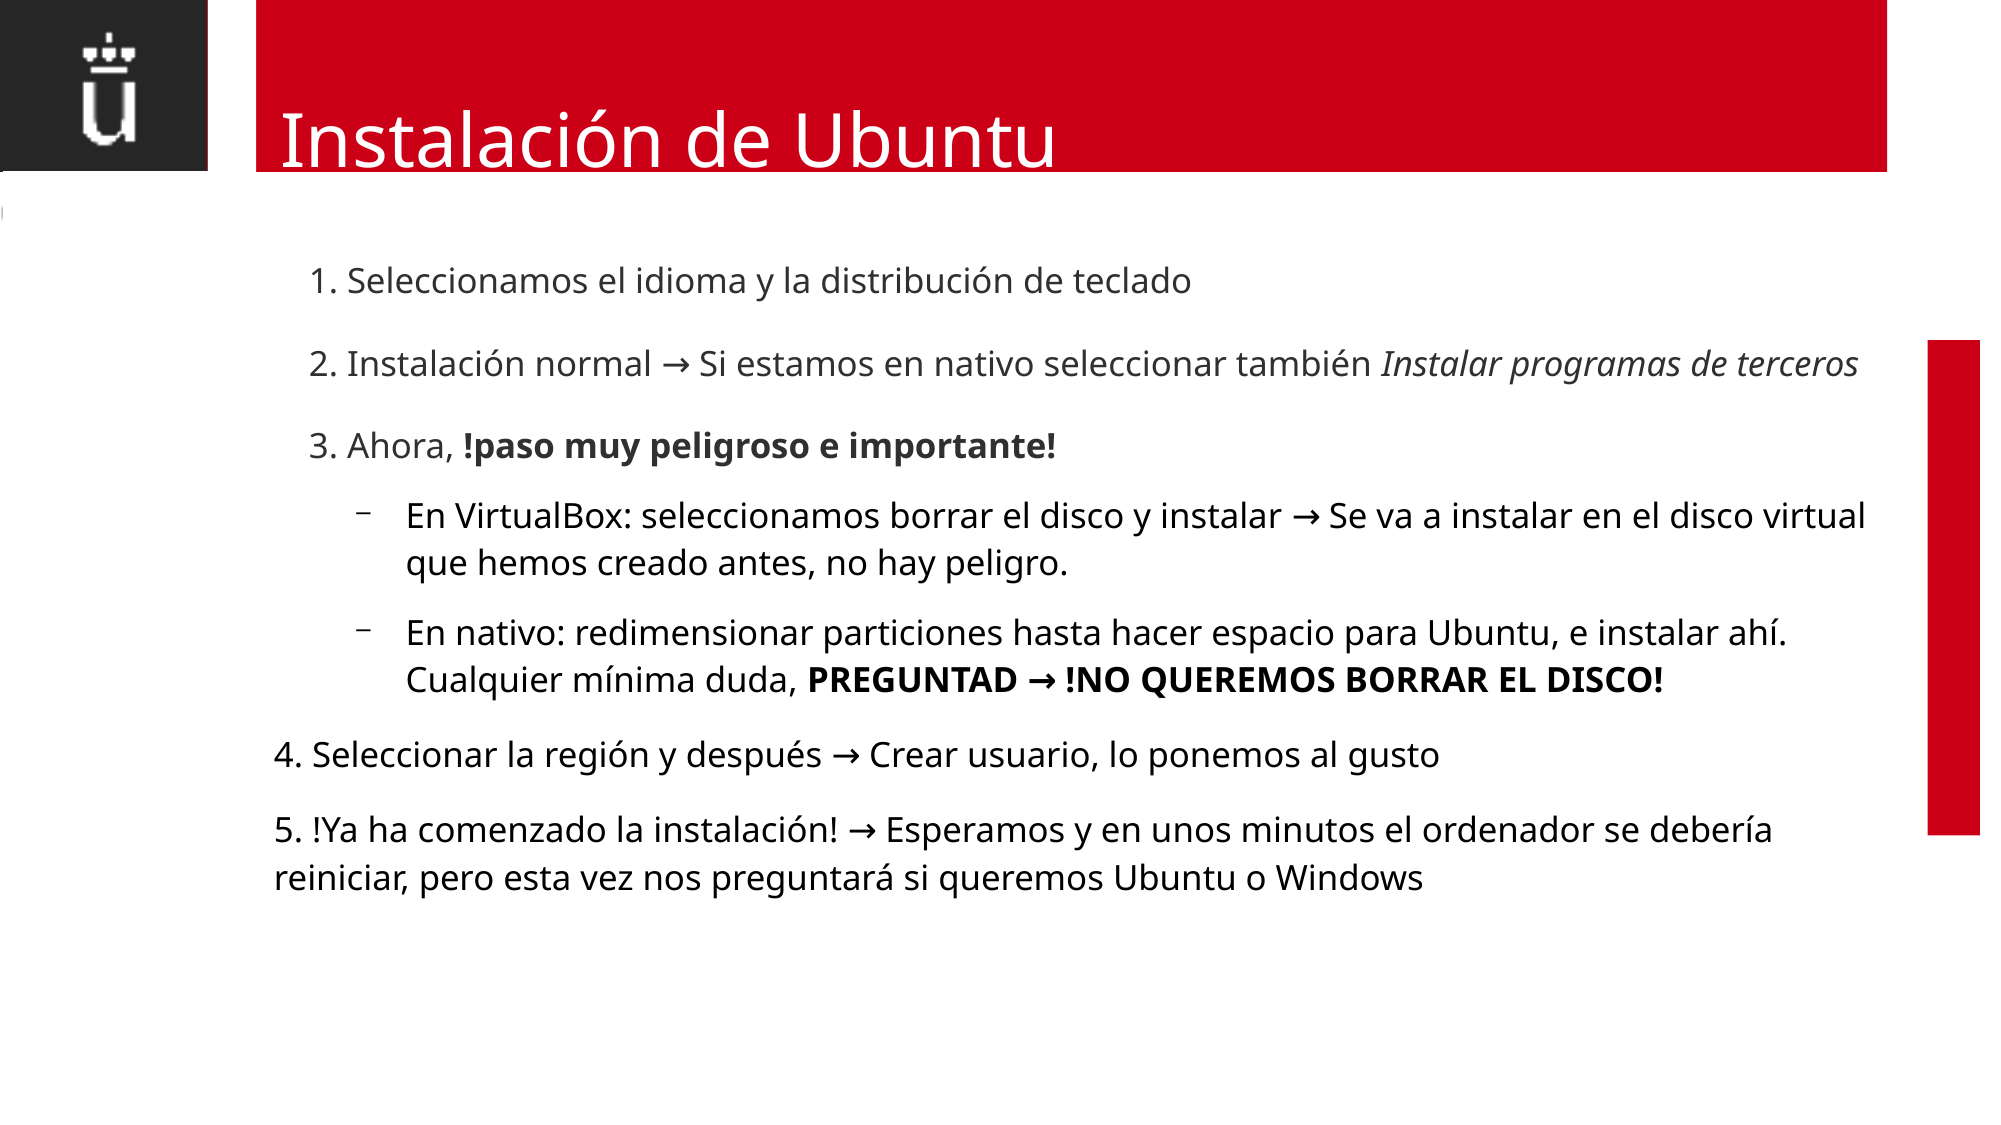

Instalación de Ubuntu
# 1. Seleccionamos el idioma y la distribución de teclado
2. Instalación normal → Si estamos en nativo seleccionar también Instalar programas de terceros
3. Ahora, !paso muy peligroso e importante!
En VirtualBox: seleccionamos borrar el disco y instalar → Se va a instalar en el disco virtual que hemos creado antes, no hay peligro.
En nativo: redimensionar particiones hasta hacer espacio para Ubuntu, e instalar ahí. Cualquier mínima duda, PREGUNTAD → !NO QUEREMOS BORRAR EL DISCO!
4. Seleccionar la región y después → Crear usuario, lo ponemos al gusto
5. !Ya ha comenzado la instalación! → Esperamos y en unos minutos el ordenador se debería reiniciar, pero esta vez nos preguntará si queremos Ubuntu o Windows